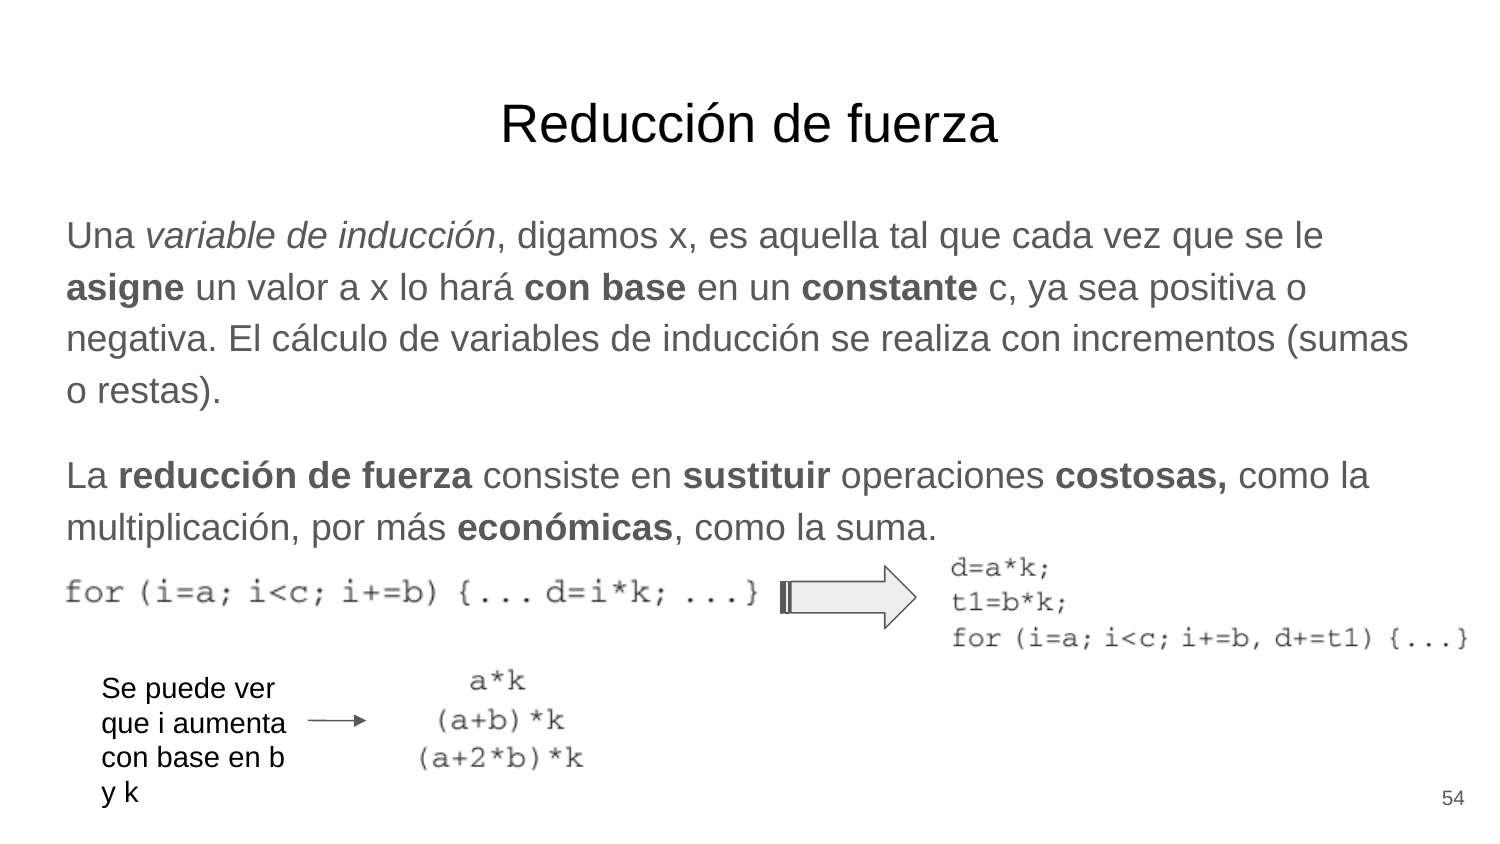

# Reducción de fuerza
Una variable de inducción, digamos x, es aquella tal que cada vez que se le asigne un valor a x lo hará con base en un constante c, ya sea positiva o negativa. El cálculo de variables de inducción se realiza con incrementos (sumas o restas).
La reducción de fuerza consiste en sustituir operaciones costosas, como la multiplicación, por más económicas, como la suma.
Se puede ver que i aumenta con base en b y k